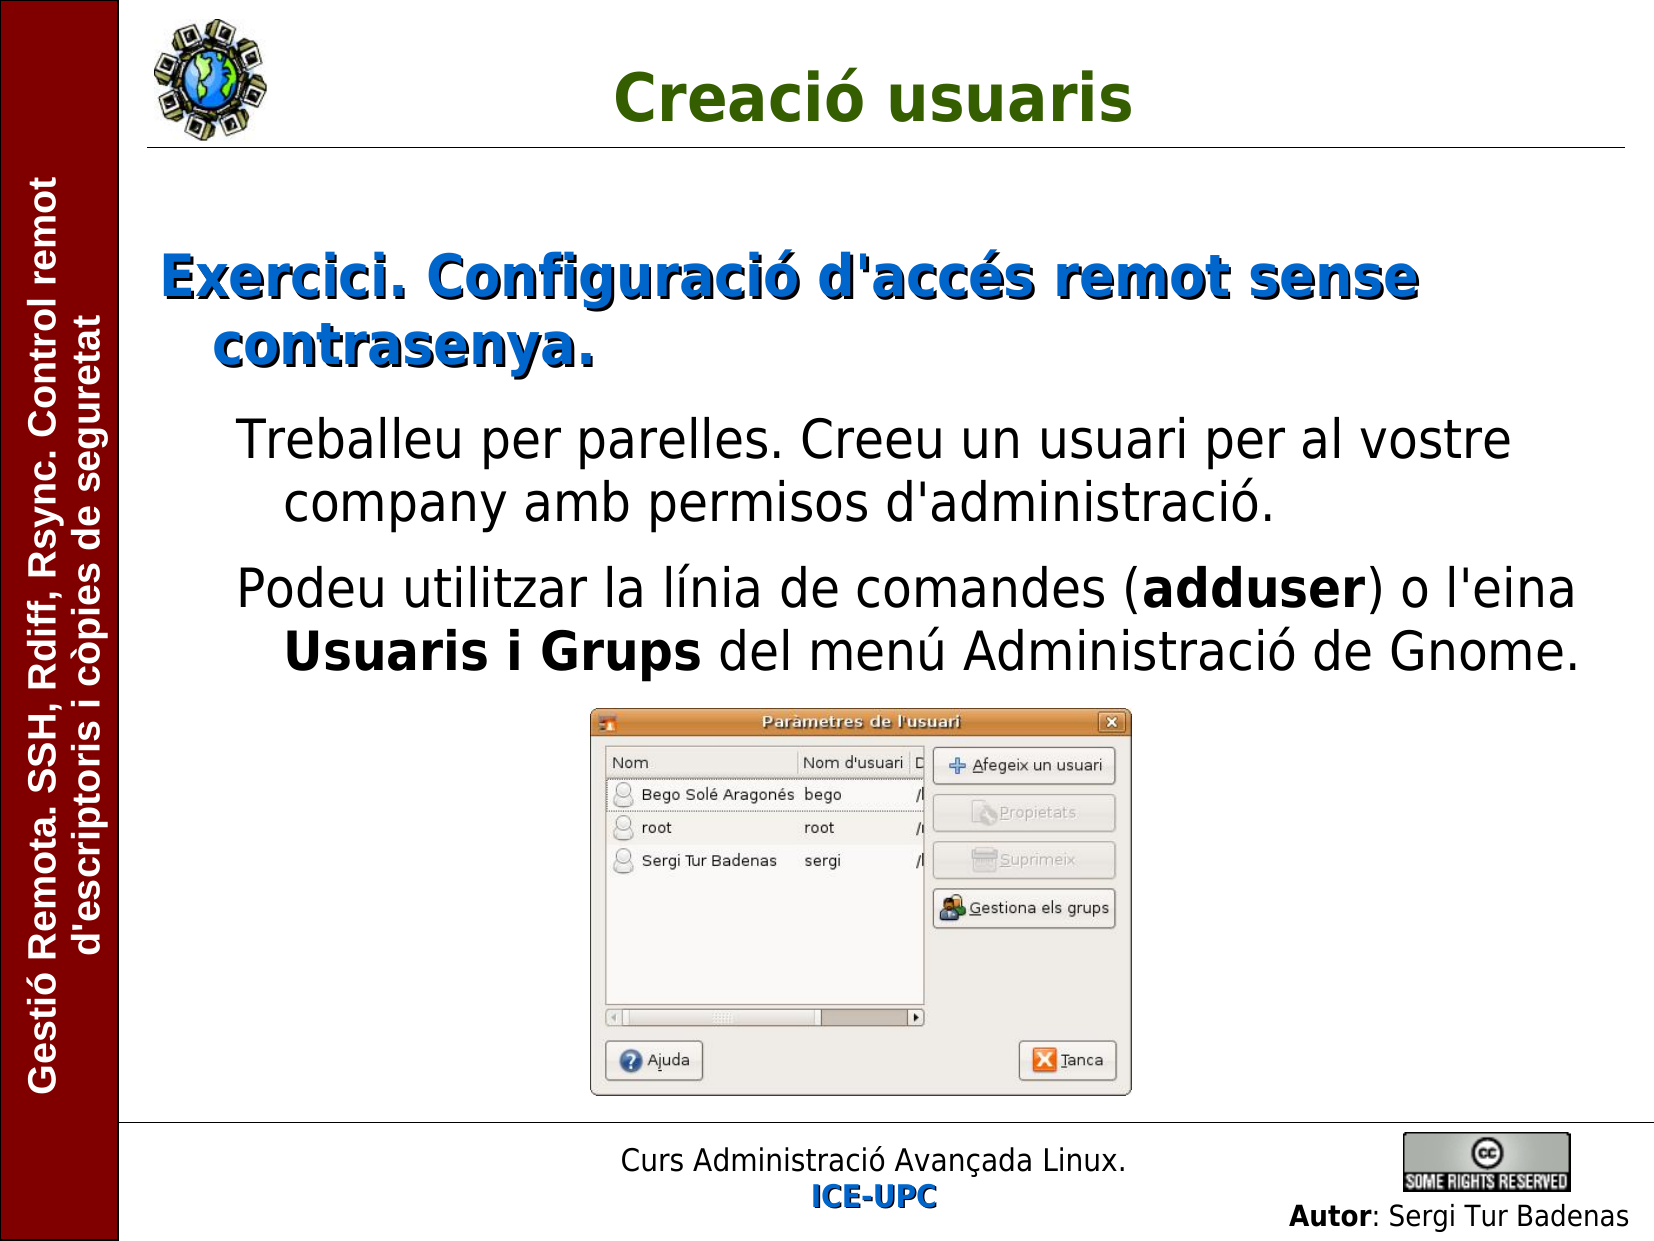

# Creació usuaris
Exercici. Configuració d'accés remot sense contrasenya.
Treballeu per parelles. Creeu un usuari per al vostre company amb permisos d'administració.
Podeu utilitzar la línia de comandes (adduser) o l'eina Usuaris i Grups del menú Administració de Gnome.